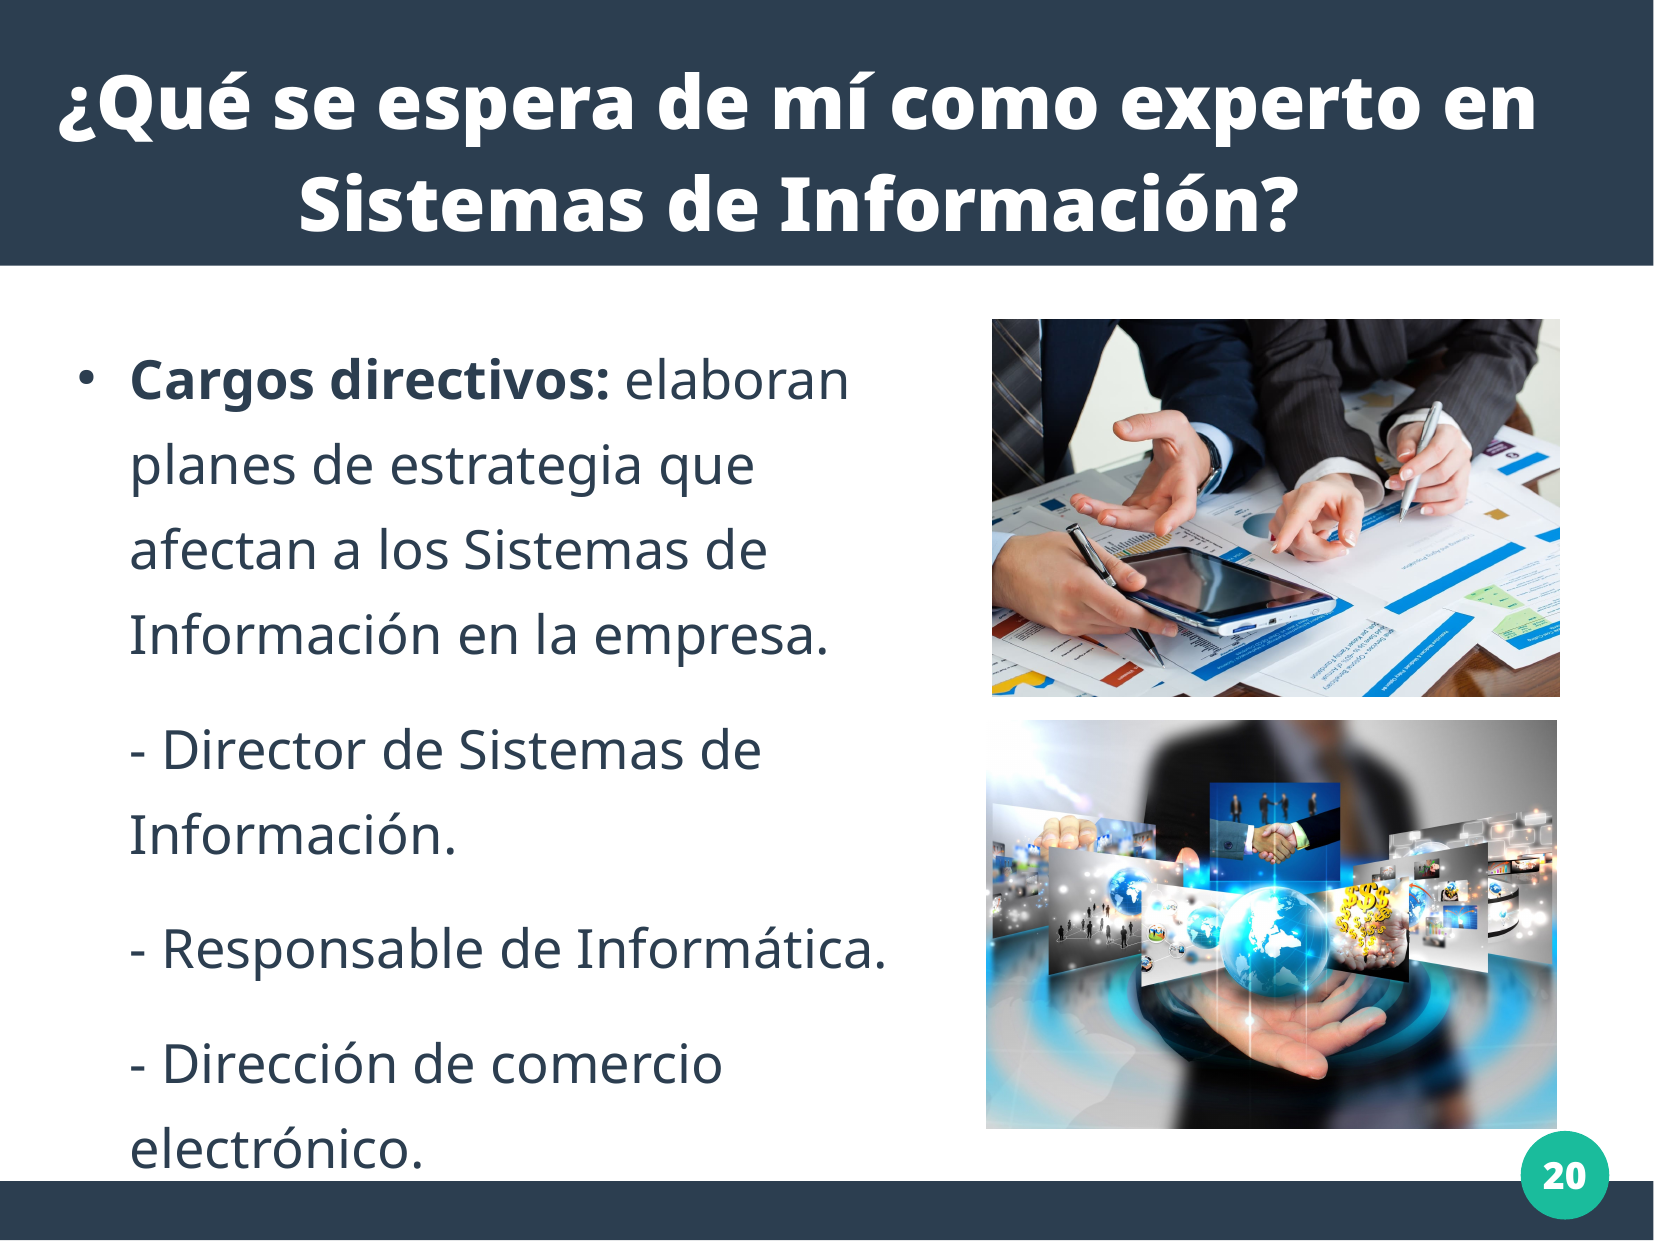

# ¿Qué se espera de mí como experto en Sistemas de Información?
Cargos directivos: elaboran planes de estrategia que afectan a los Sistemas de Información en la empresa.
- Director de Sistemas de Información.
- Responsable de Informática.
- Dirección de comercio electrónico.
20